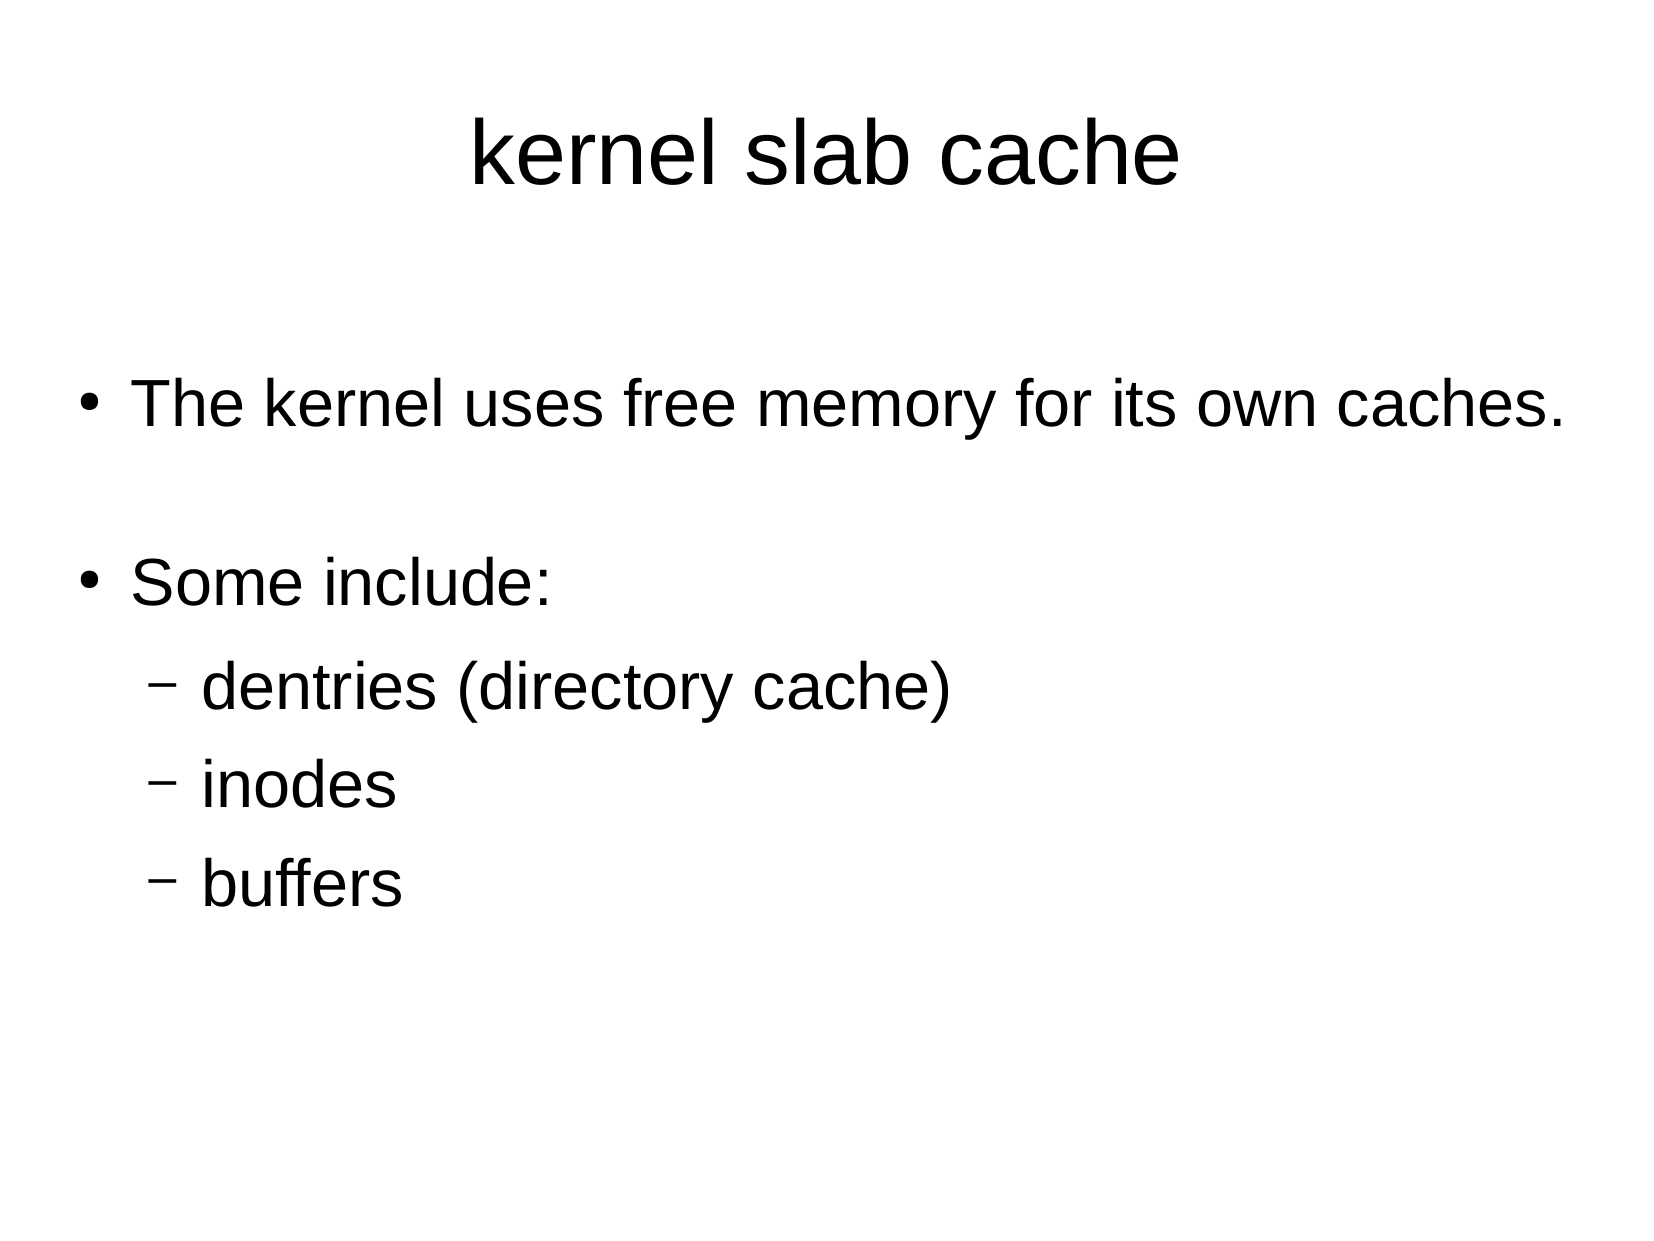

# kernel slab cache
The kernel uses free memory for its own caches.
Some include:
dentries (directory cache)
inodes
buffers